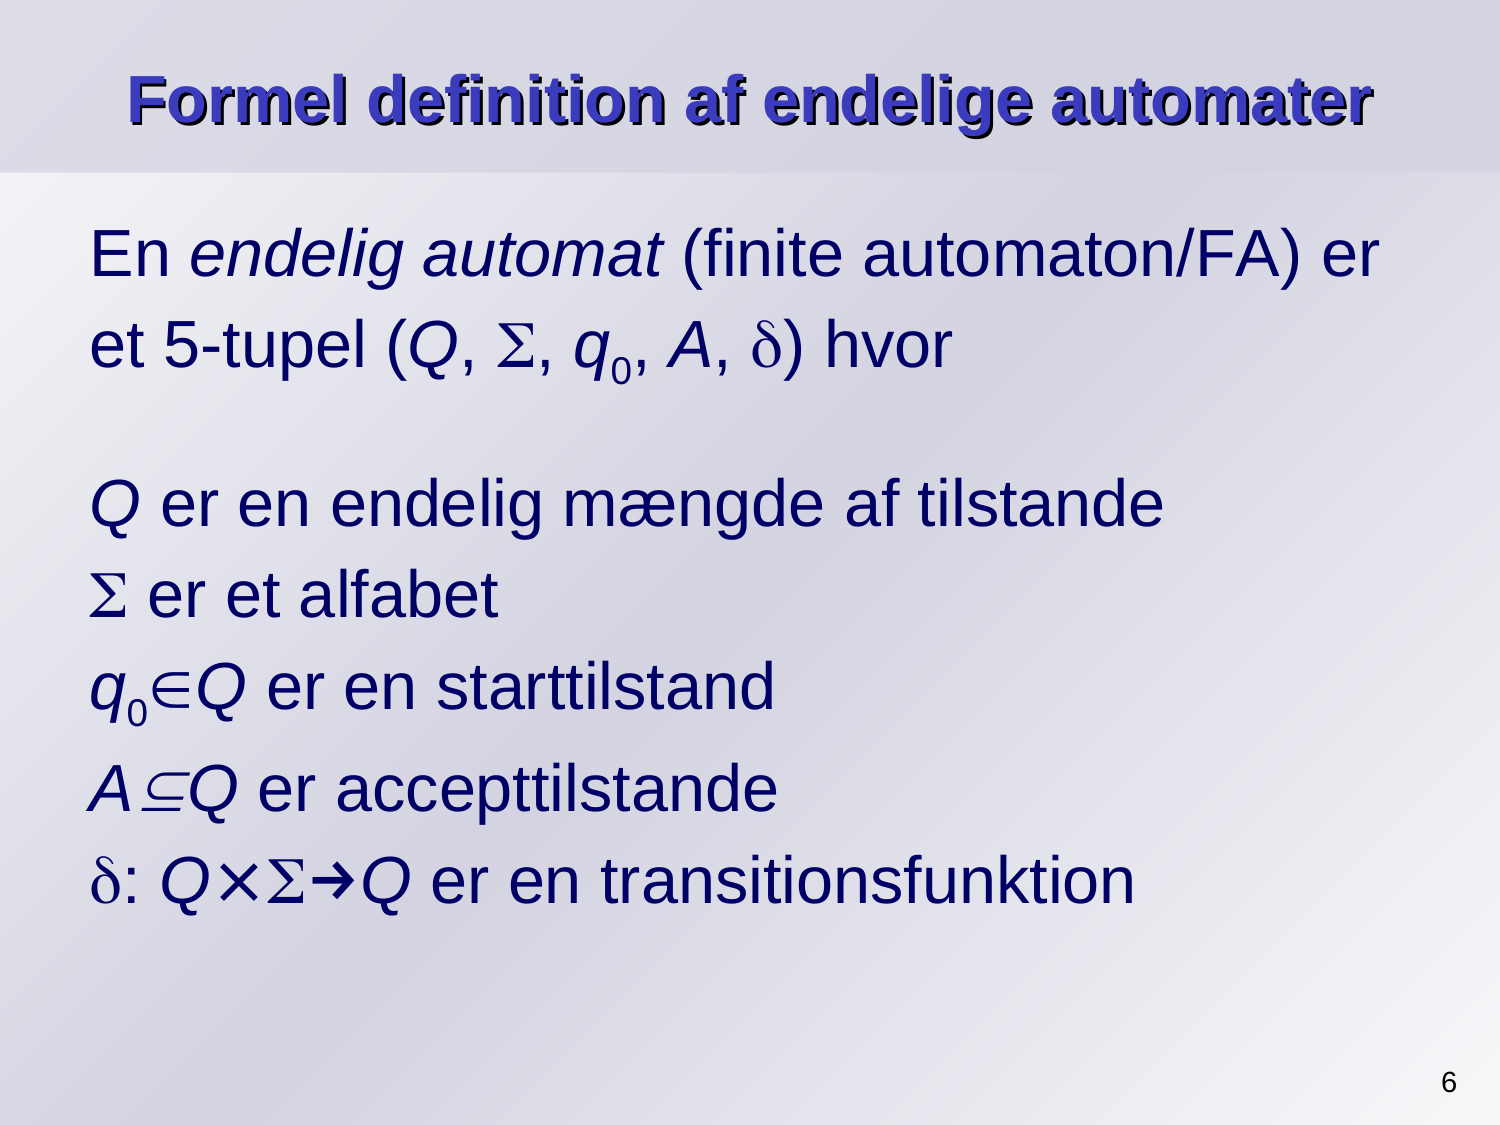

# Formel definition af endelige automater
En endelig automat (finite automaton/FA) er
et 5-tupel (Q, Σ, q0, A, δ) hvor
Q er en endelig mængde af tilstande
Σ er et alfabet
q0∈Q er en starttilstand
A⊆Q er accepttilstande
δ: Q⨯Σ→Q er en transitionsfunktion
6